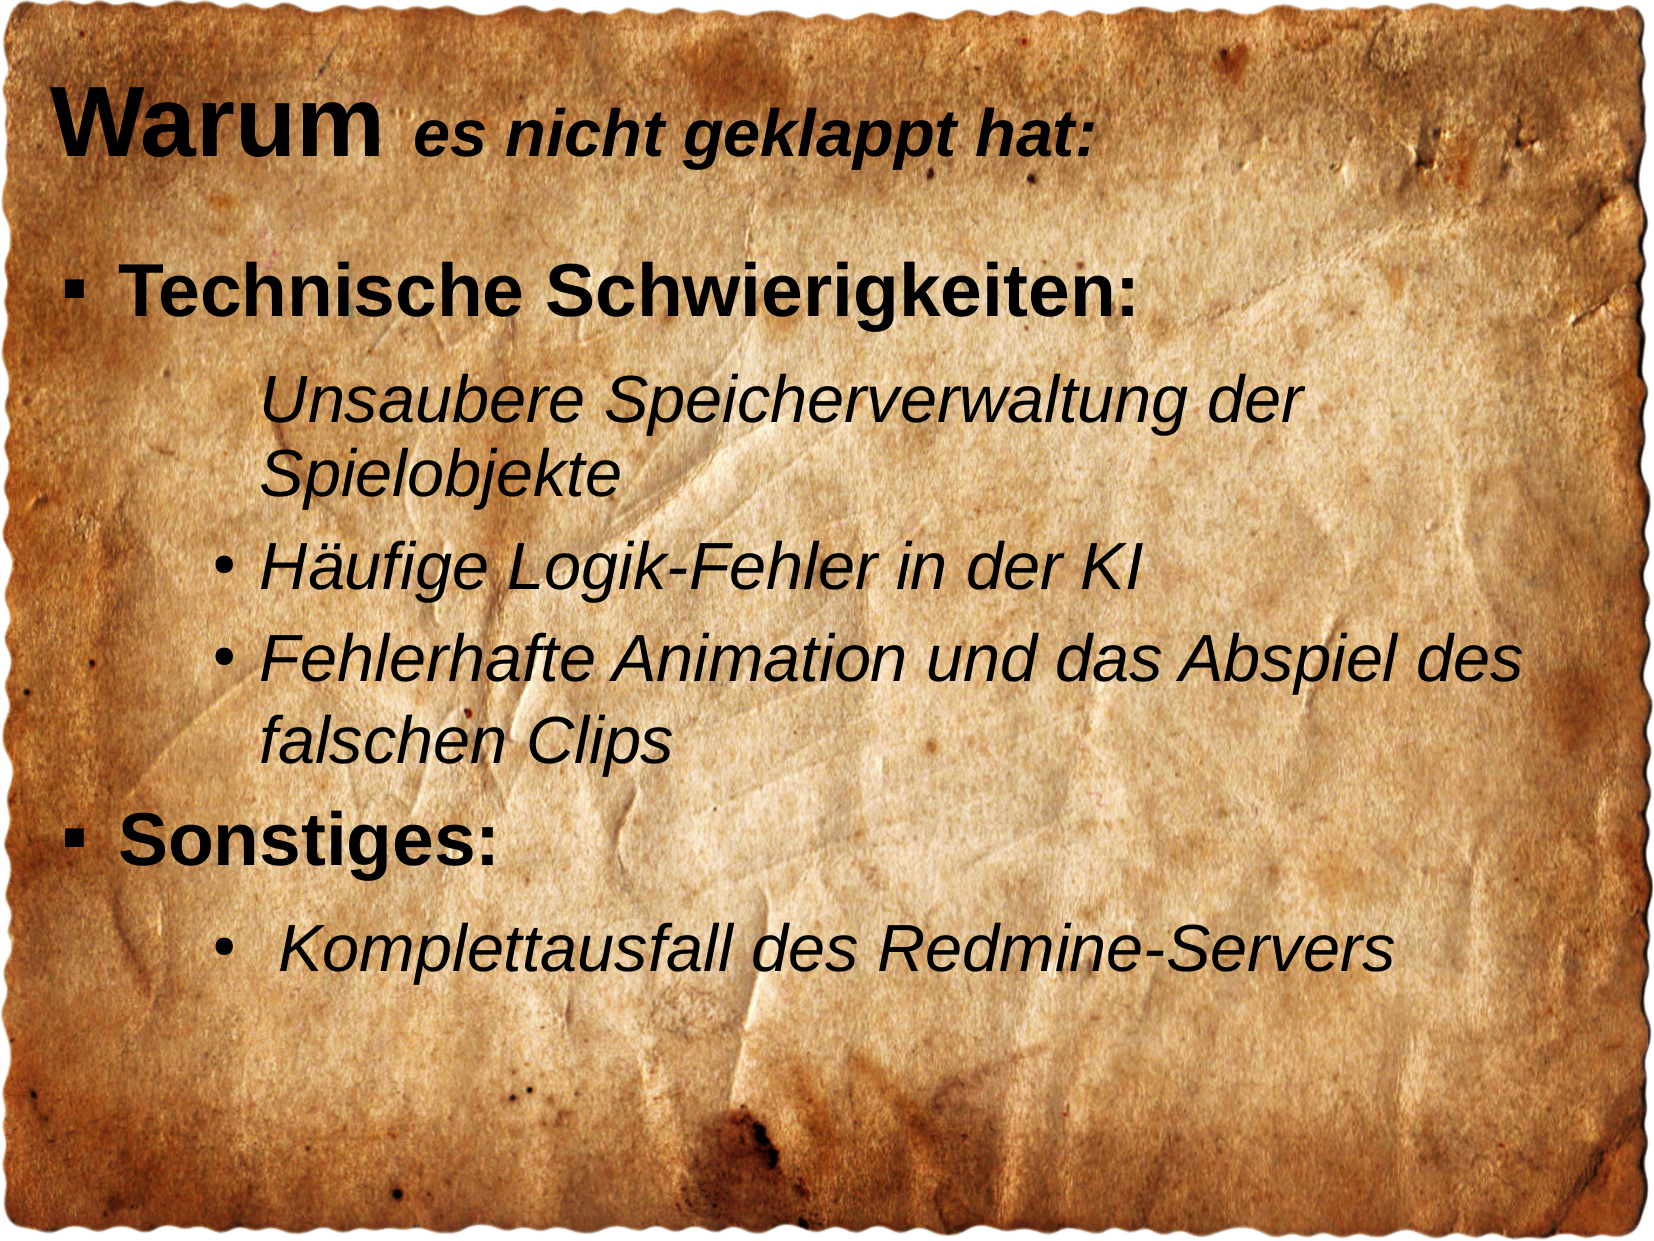

Warum es nicht geklappt hat:
# Technische Schwierigkeiten:
Unsaubere Speicherverwaltung der Spielobjekte
Häufige Logik-Fehler in der KI
Fehlerhafte Animation und das Abspiel des falschen Clips
Sonstiges:
 Komplettausfall des Redmine-Servers